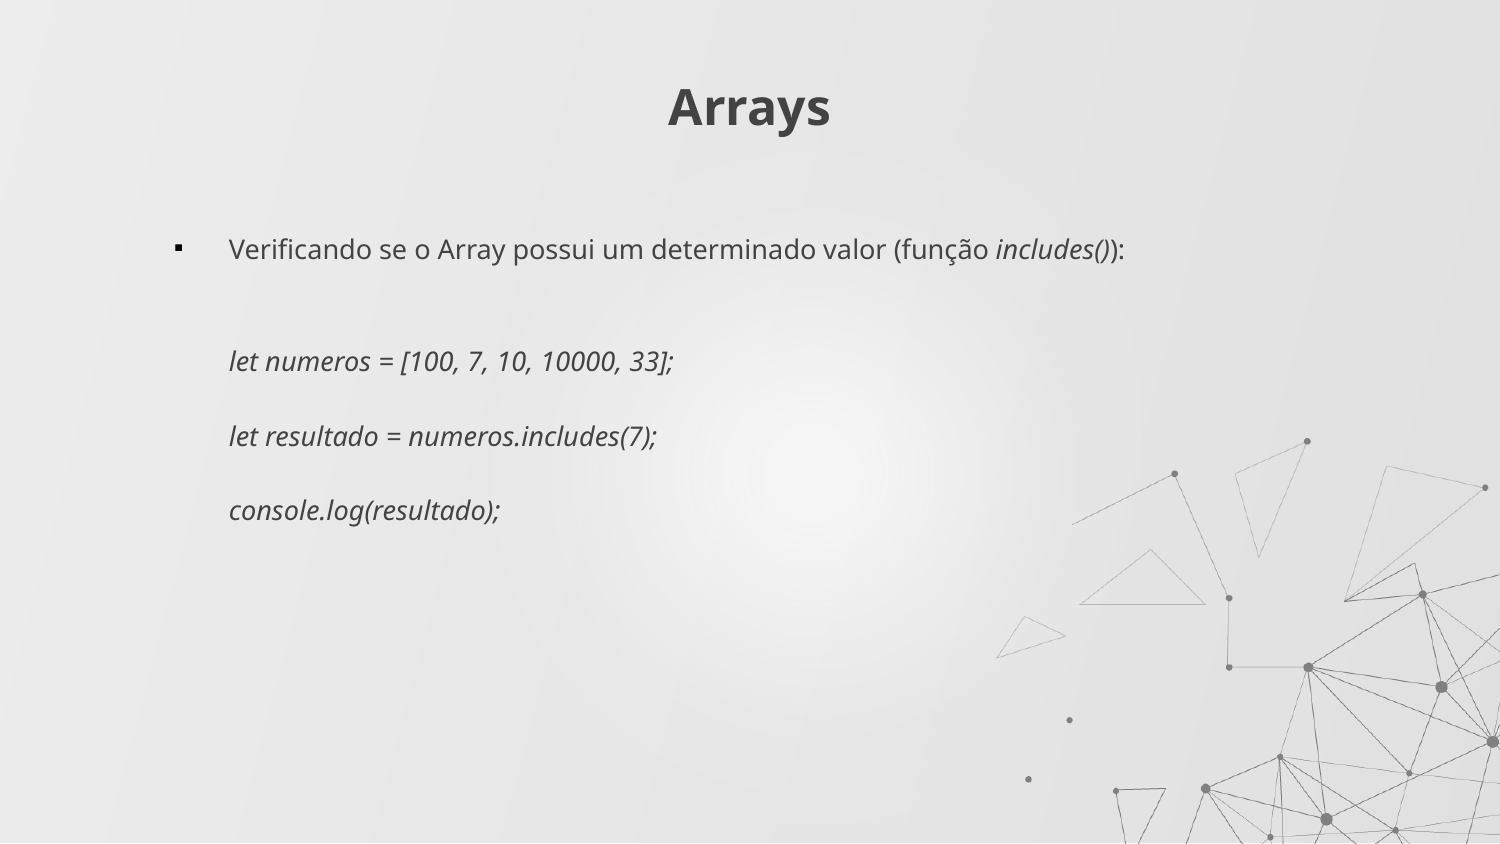

Arrays
# Verificando se o Array possui um determinado valor (função includes()):
let numeros = [100, 7, 10, 10000, 33];
let resultado = numeros.includes(7);
console.log(resultado);